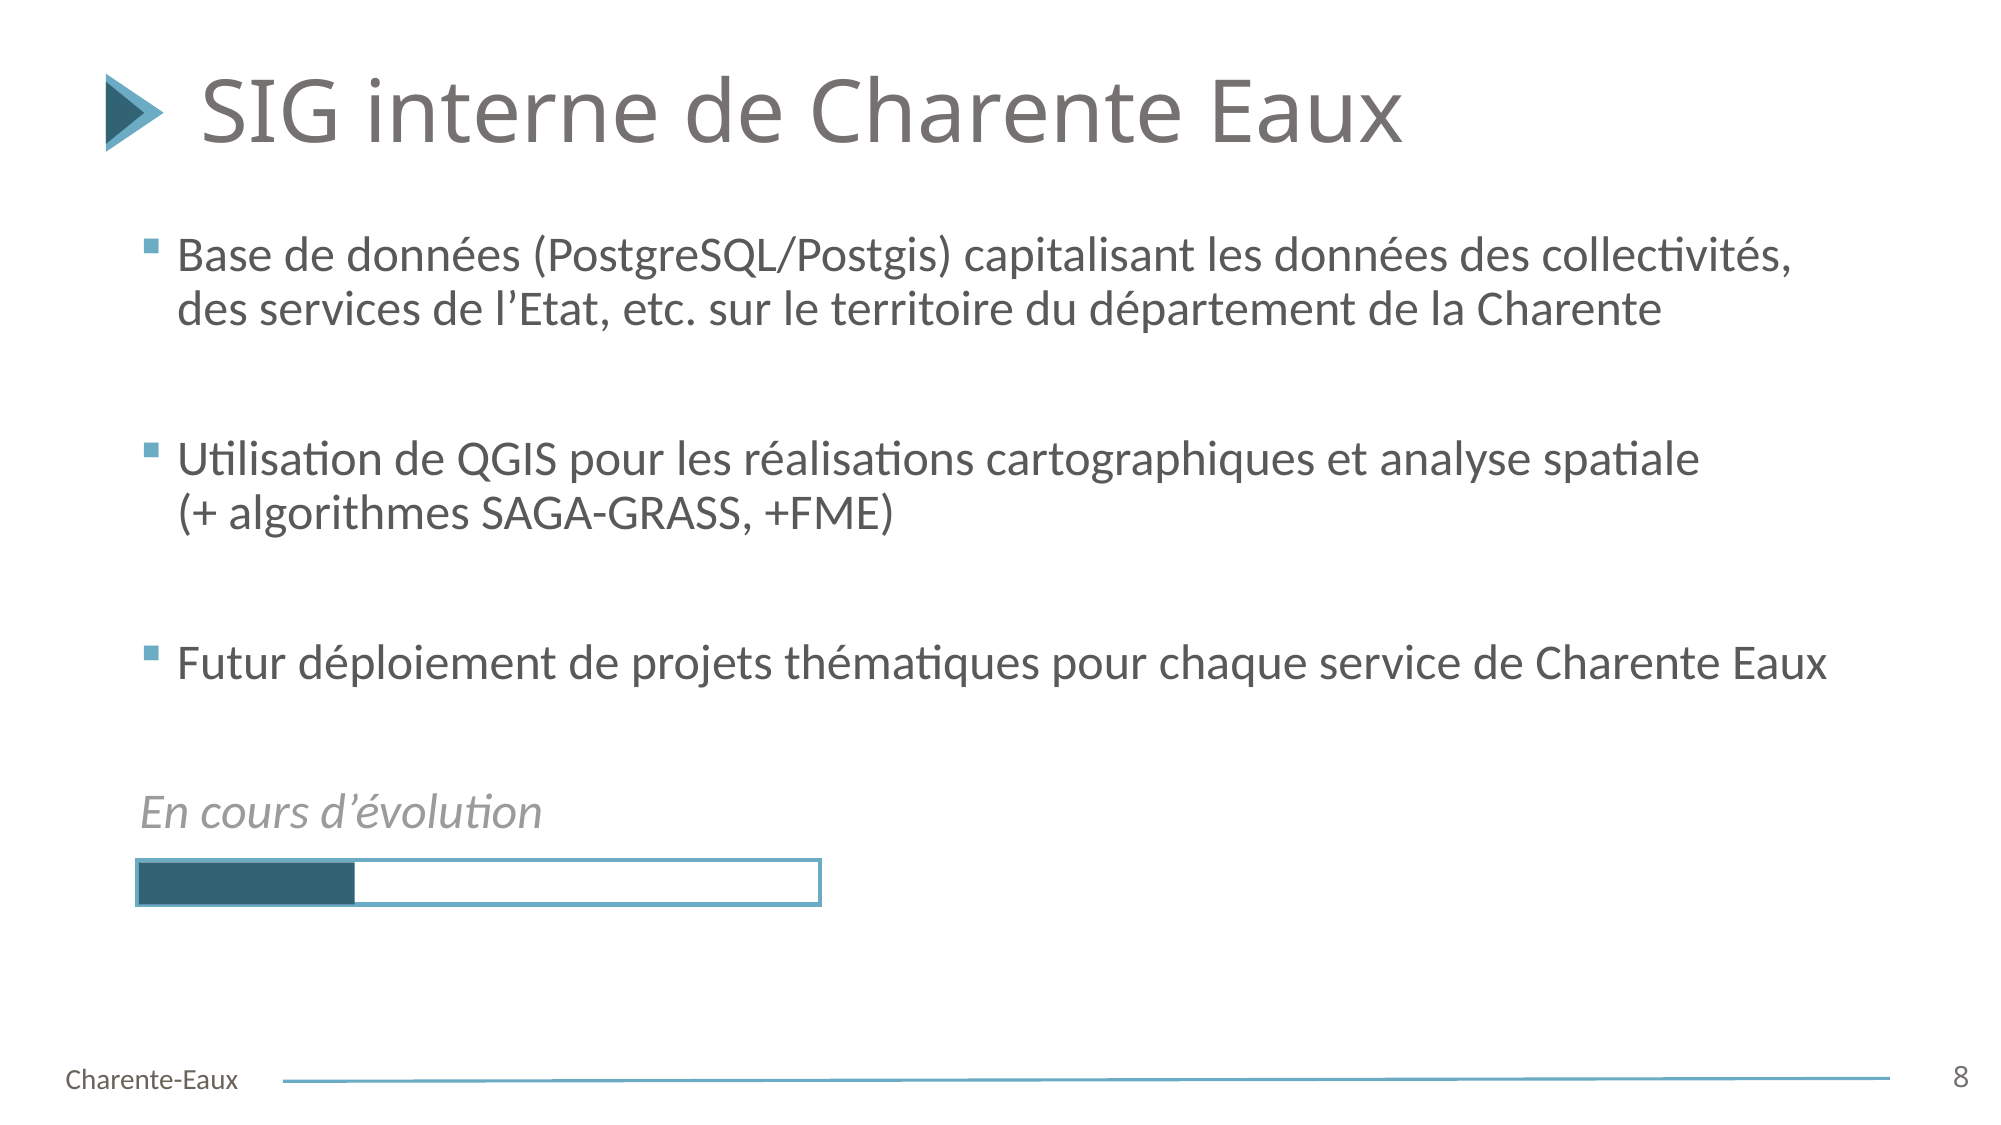

# SIG interne de Charente Eaux
Base de données (PostgreSQL/Postgis) capitalisant les données des collectivités, des services de l’Etat, etc. sur le territoire du département de la Charente
Utilisation de QGIS pour les réalisations cartographiques et analyse spatiale
(+ algorithmes SAGA-GRASS, +FME)
Futur déploiement de projets thématiques pour chaque service de Charente Eaux
En cours d’évolution